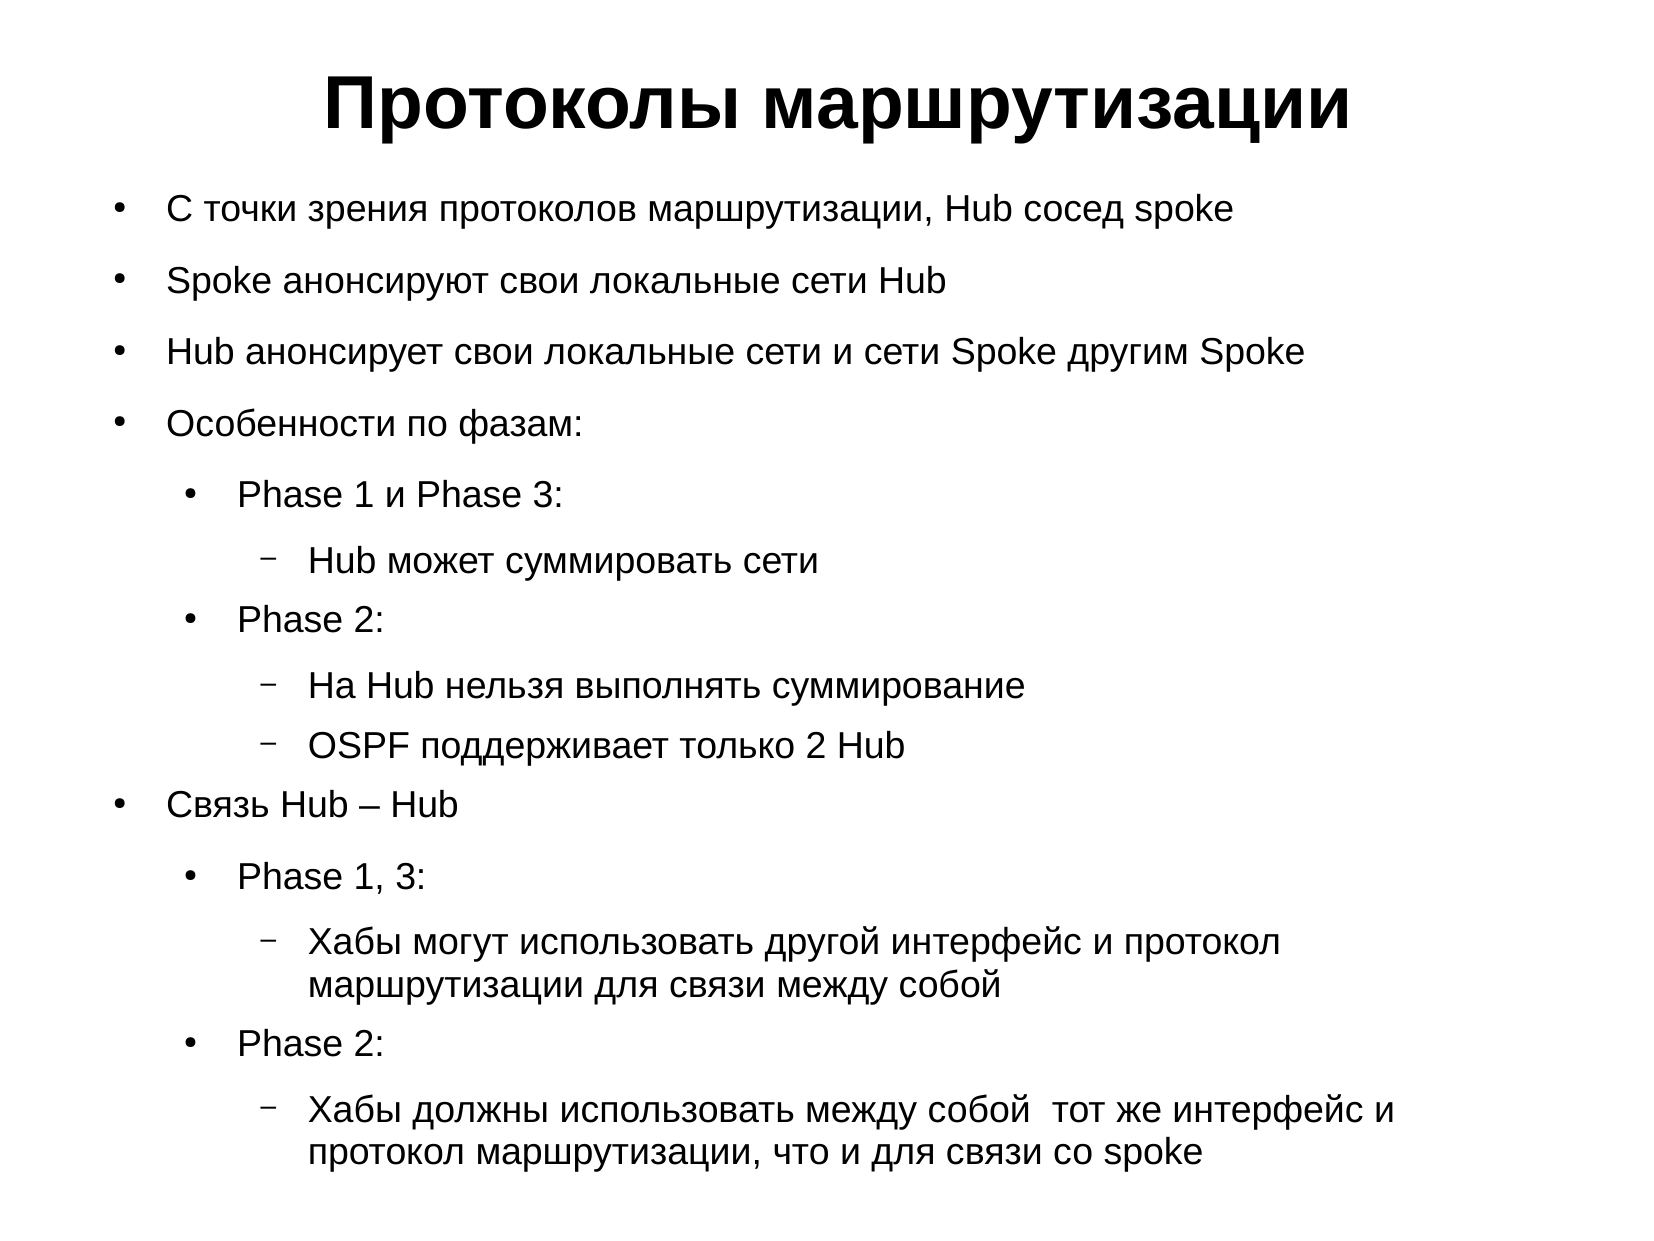

Протоколы маршрутизации
# С точки зрения протоколов маршрутизации, Hub сосед spoke
Spoke анонсируют свои локальные сети Hub
Hub анонсирует свои локальные сети и сети Spoke другим Spoke
Особенности по фазам:
Phase 1 и Phase 3:
Hub может суммировать сети
Phase 2:
На Hub нельзя выполнять суммирование
OSPF поддерживает только 2 Hub
Связь Hub – Hub
Phase 1, 3:
Хабы могут использовать другой интерфейс и протокол маршрутизации для связи между собой
Phase 2:
Хабы должны использовать между собой тот же интерфейс и протокол маршрутизации, что и для связи со spoke